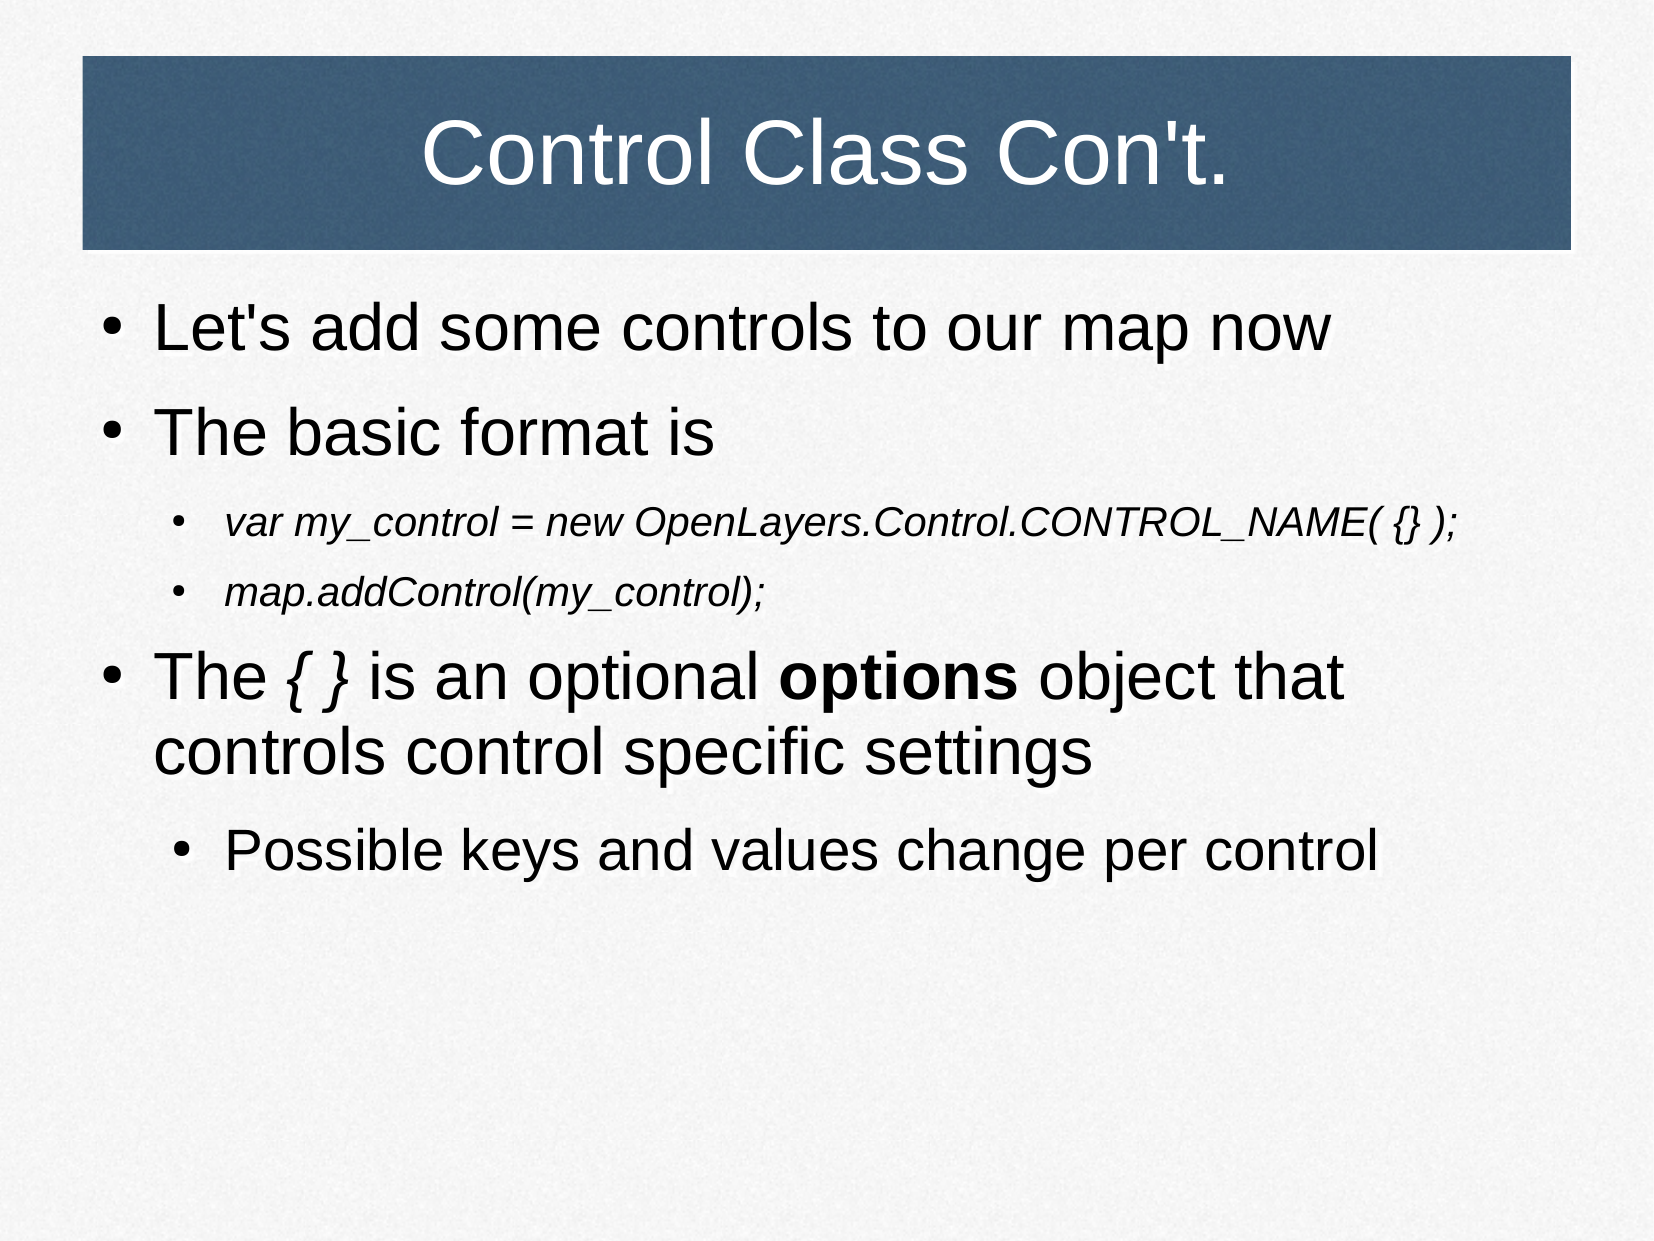

# Control Class Con't.
Let's add some controls to our map now
The basic format is
var my_control = new OpenLayers.Control.CONTROL_NAME( {} );
map.addControl(my_control);
The { } is an optional options object that controls control specific settings
Possible keys and values change per control